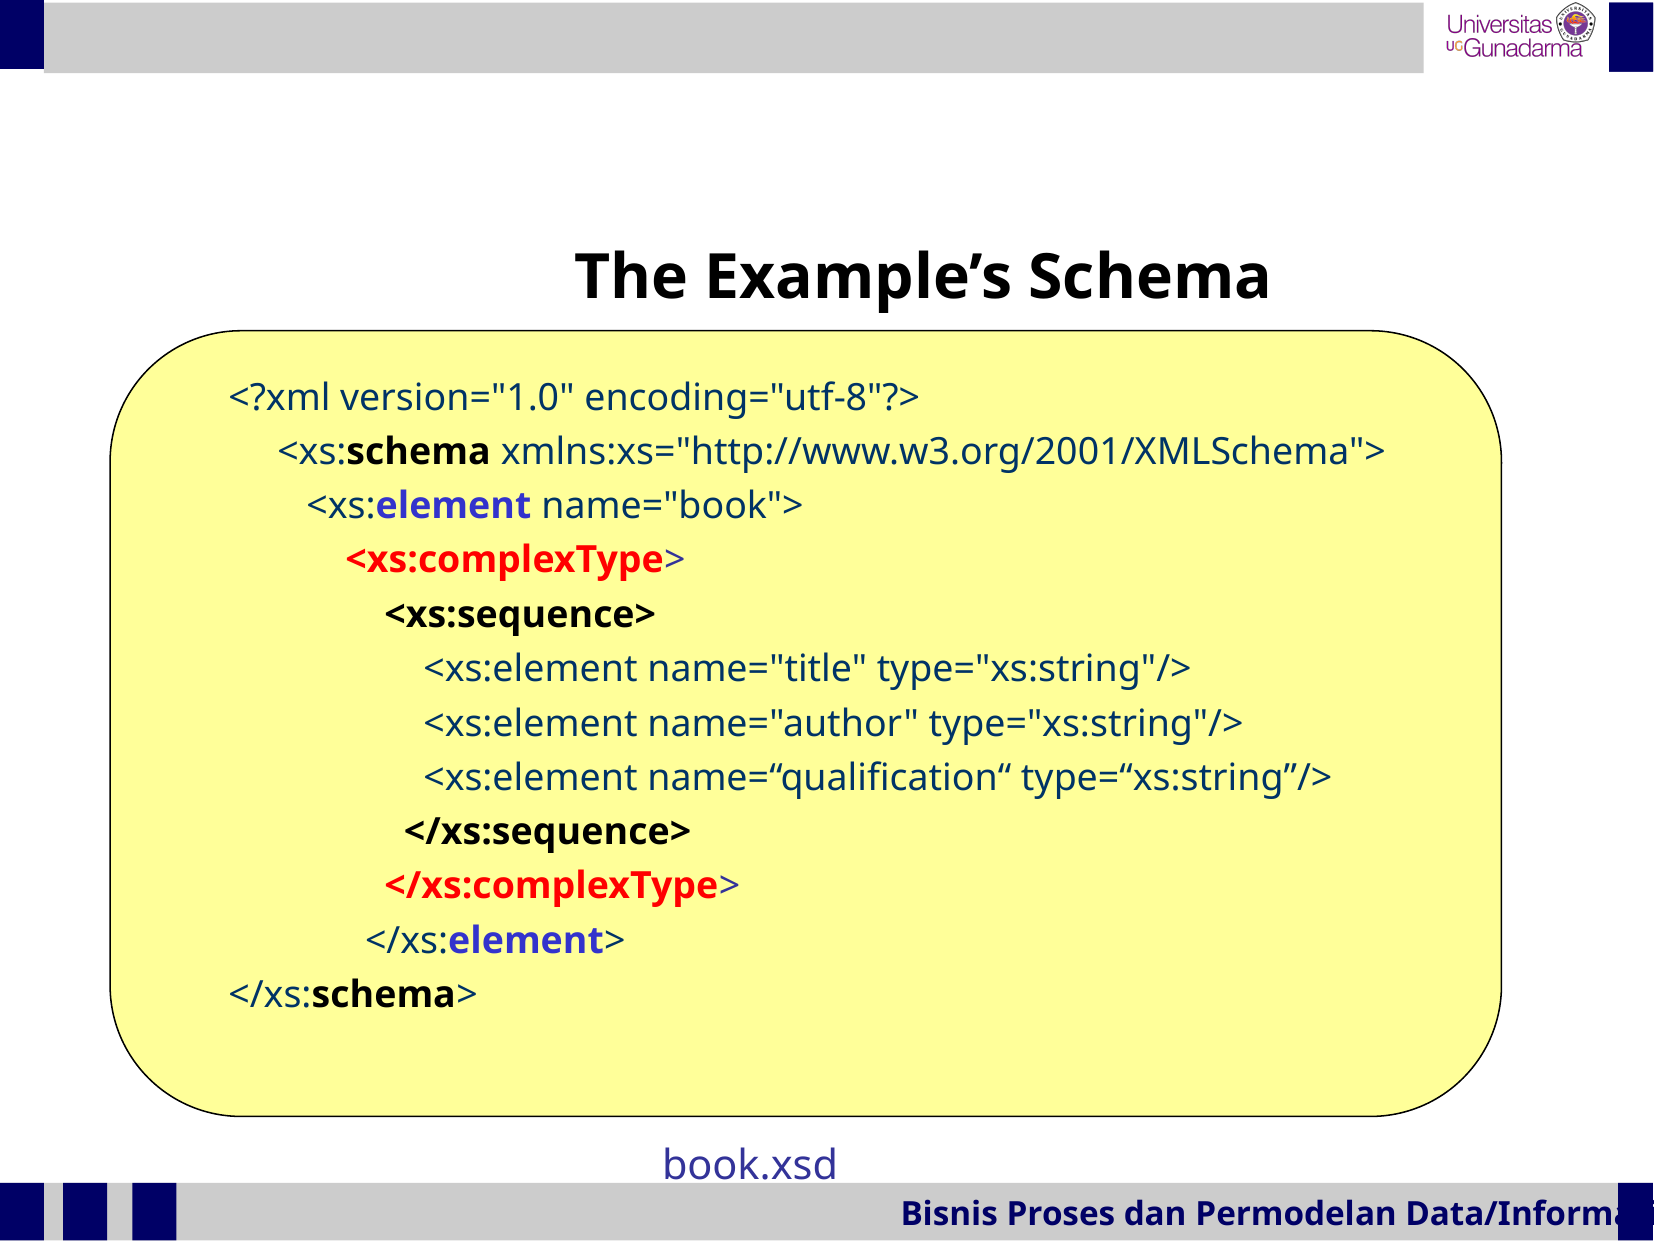

# The Example’s Schema
<?xml version="1.0" encoding="utf-8"?>
 <xs:schema xmlns:xs="http://www.w3.org/2001/XMLSchema">
 <xs:element name="book">
 <xs:complexType>
 <xs:sequence>
 <xs:element name="title" type="xs:string"/>
 <xs:element name="author" type="xs:string"/>
 <xs:element name=“qualification“ type=“xs:string”/>
 </xs:sequence>
 </xs:complexType>
 </xs:element>
</xs:schema>
book.xsd